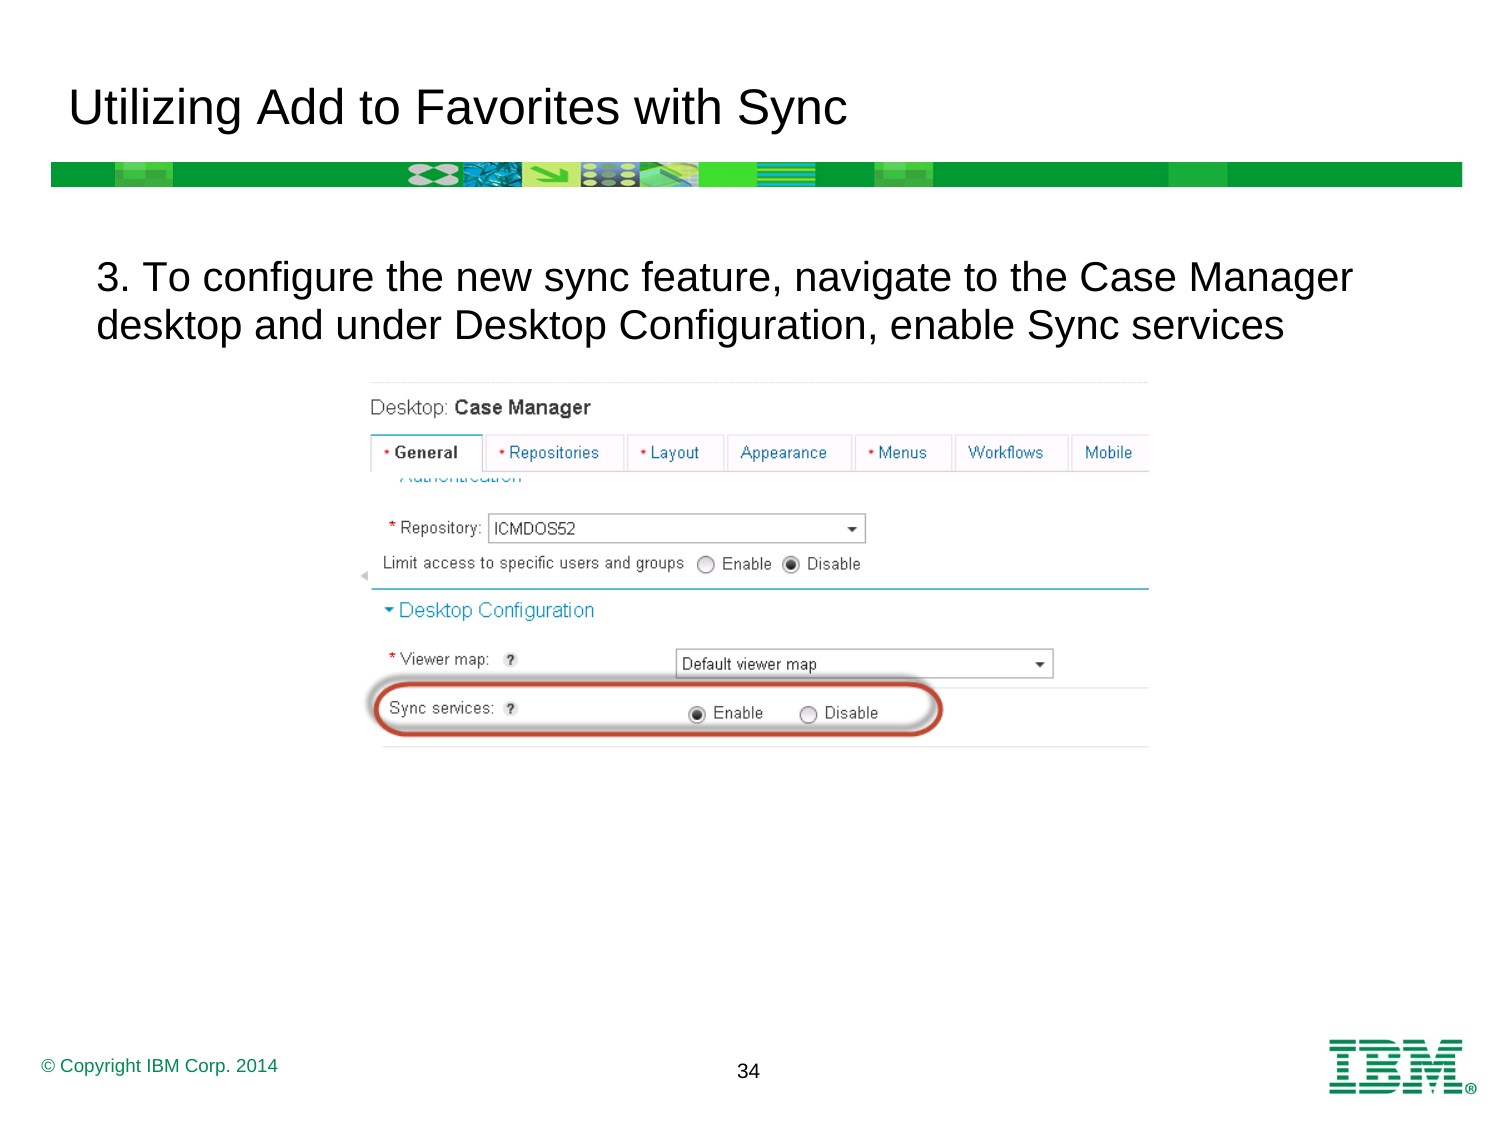

# Utilizing Add to Favorites with Sync
3. To configure the new sync feature, navigate to the Case Manager desktop and under Desktop Configuration, enable Sync services
34